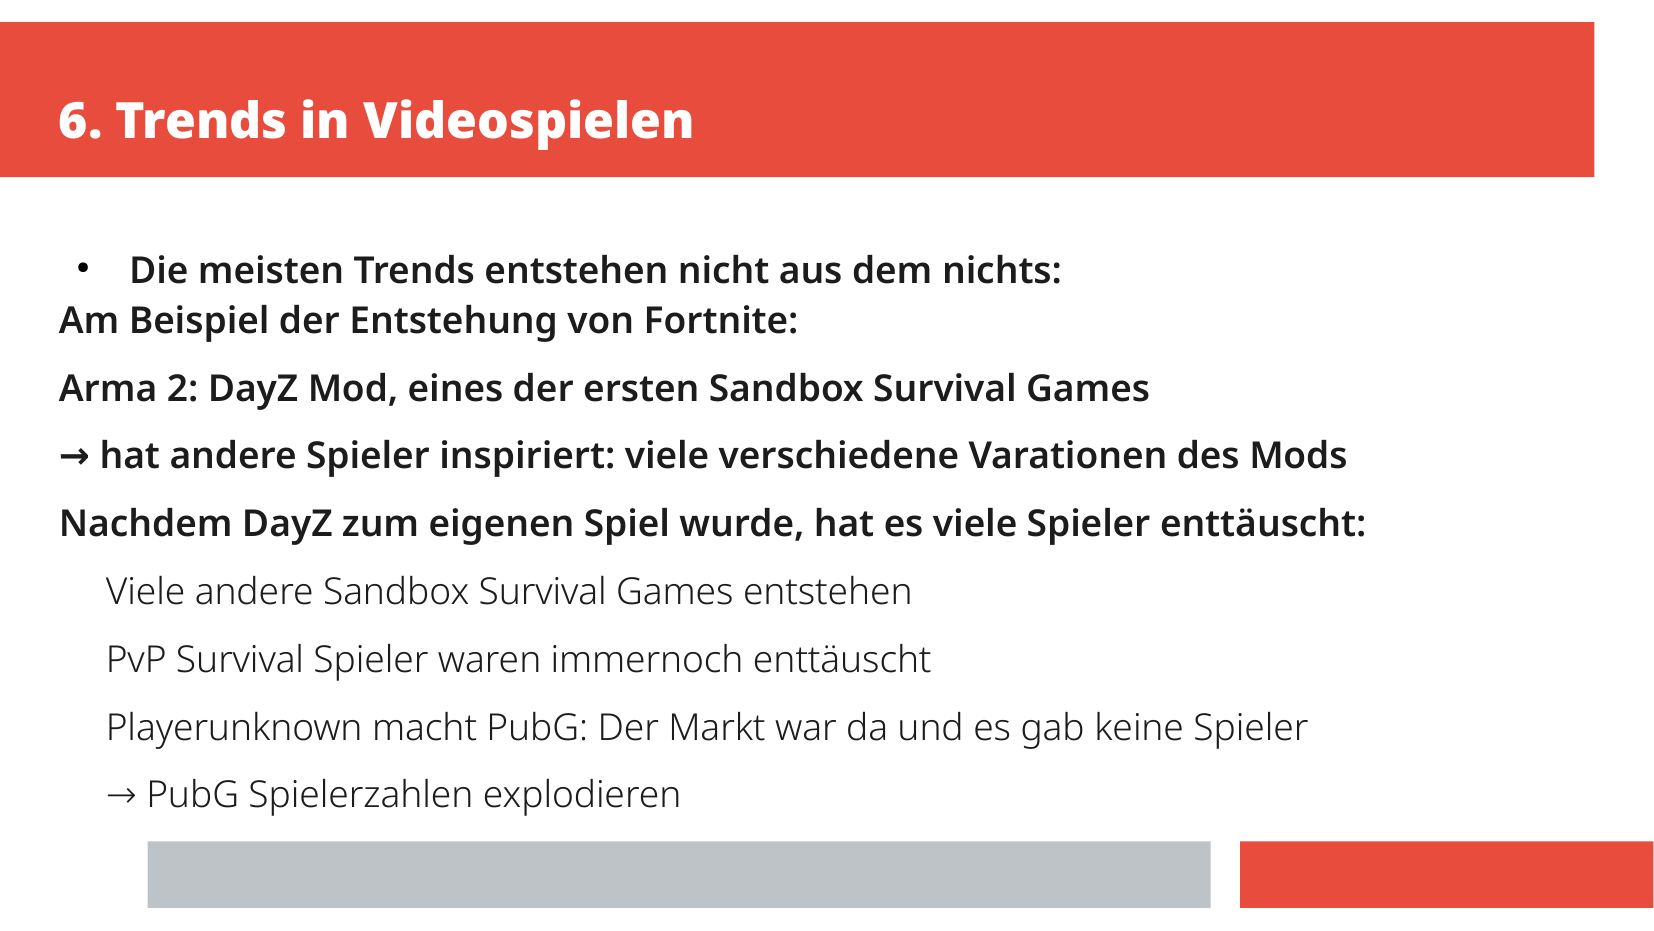

# 6. Trends in Videospielen
Die meisten Trends entstehen nicht aus dem nichts:
Am Beispiel der Entstehung von Fortnite:
Arma 2: DayZ Mod, eines der ersten Sandbox Survival Games
→ hat andere Spieler inspiriert: viele verschiedene Varationen des Mods
Nachdem DayZ zum eigenen Spiel wurde, hat es viele Spieler enttäuscht:
Viele andere Sandbox Survival Games entstehen
PvP Survival Spieler waren immernoch enttäuscht
Playerunknown macht PubG: Der Markt war da und es gab keine Spieler
→ PubG Spielerzahlen explodieren